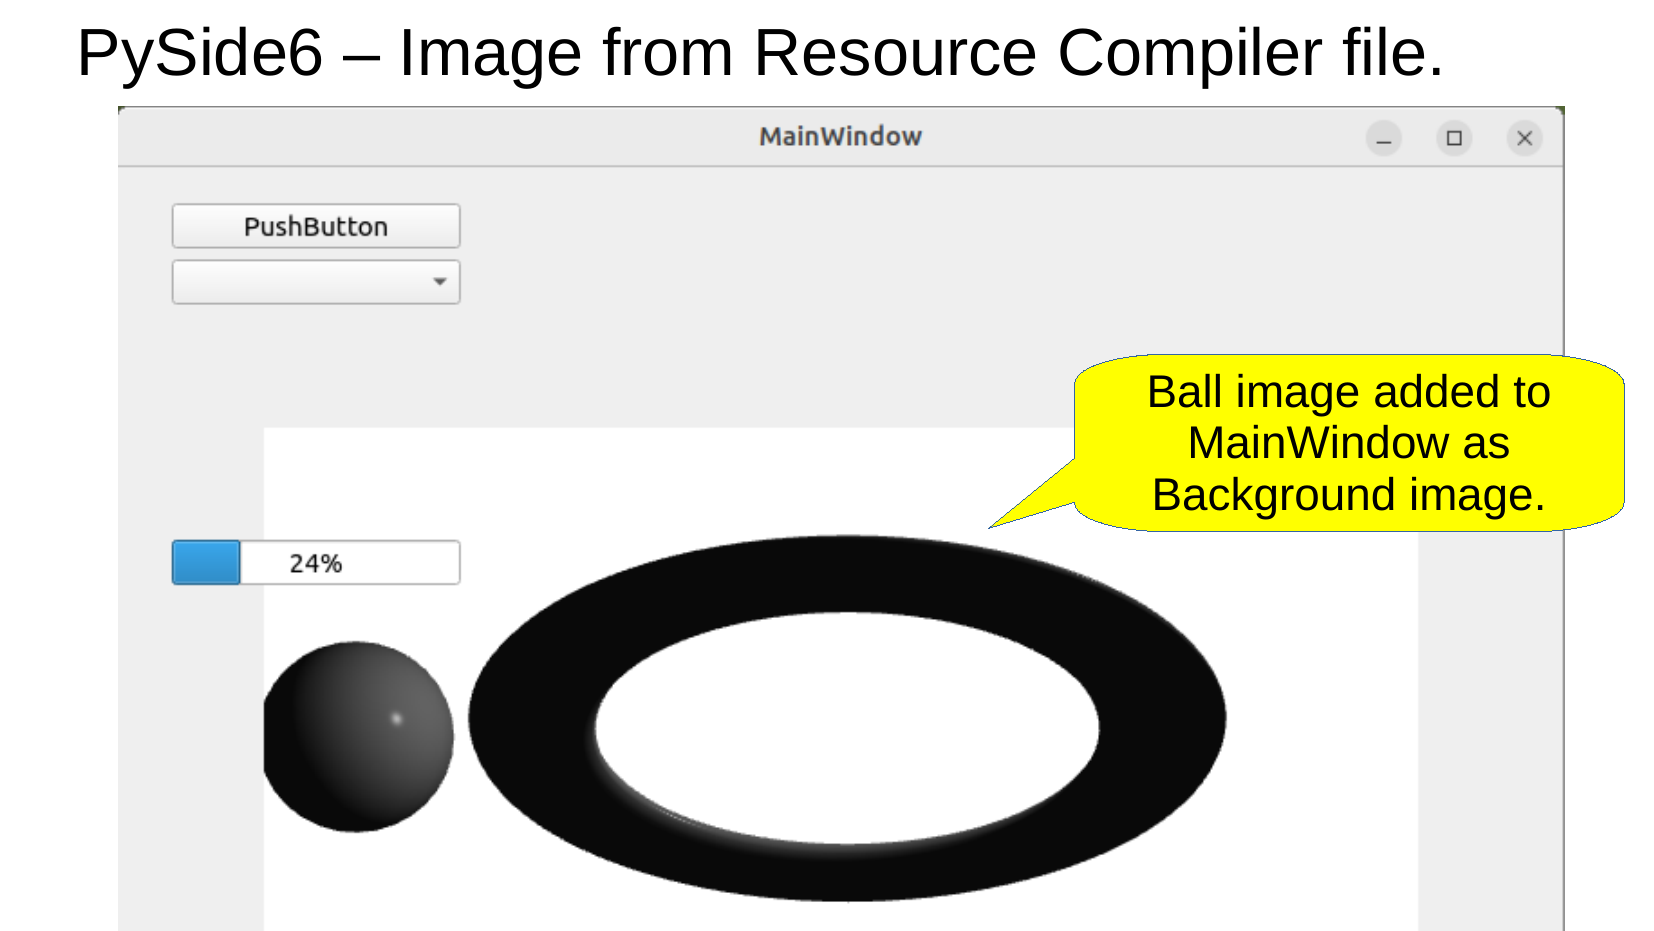

# PySide6 – Image from Resource Compiler file.
Ball image added to MainWindow as
Background image.